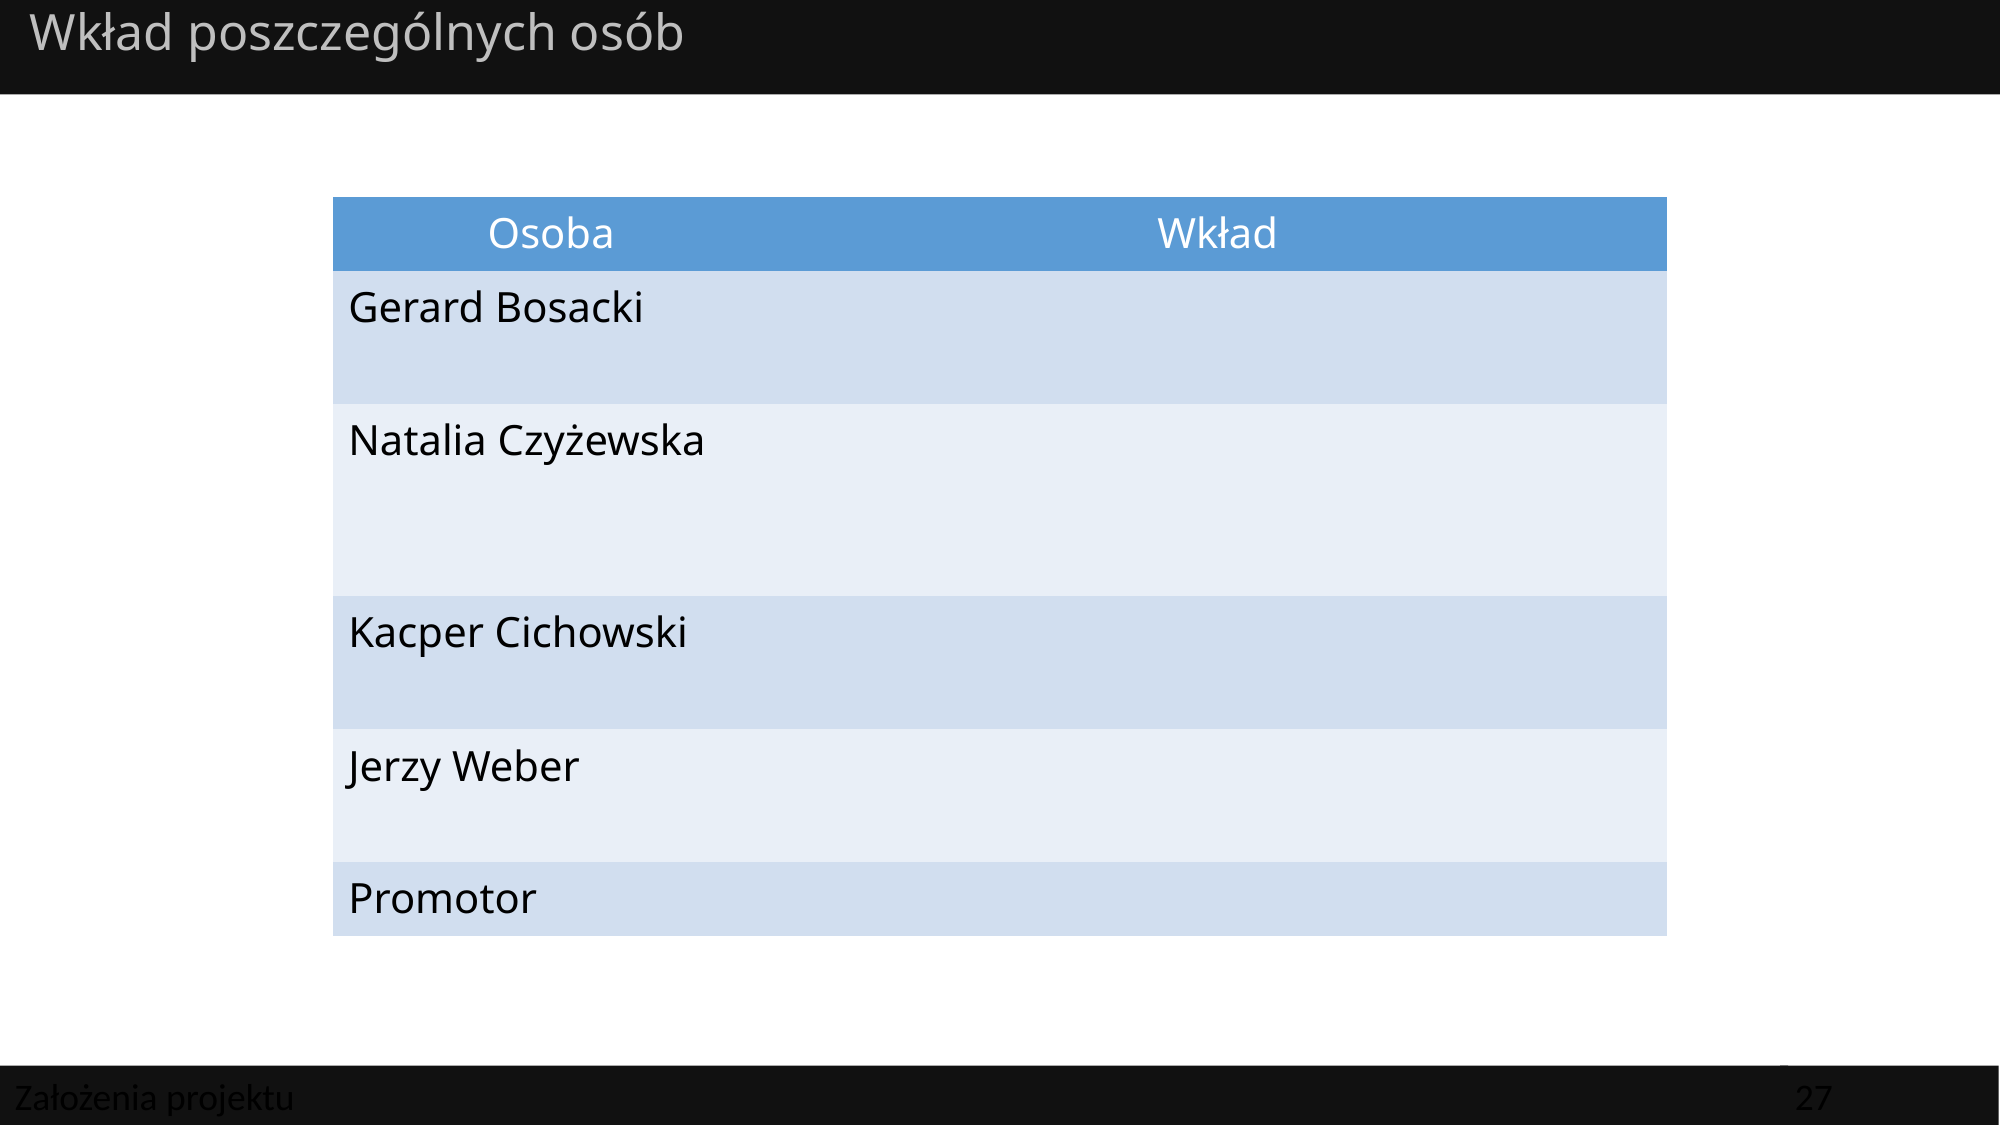

# Wkład poszczególnych osób
| Osoba | Wkład |
| --- | --- |
| Gerard Bosacki | |
| Natalia Czyżewska | |
| Kacper Cichowski | |
| Jerzy Weber | |
| Promotor | |
Założenia projektu